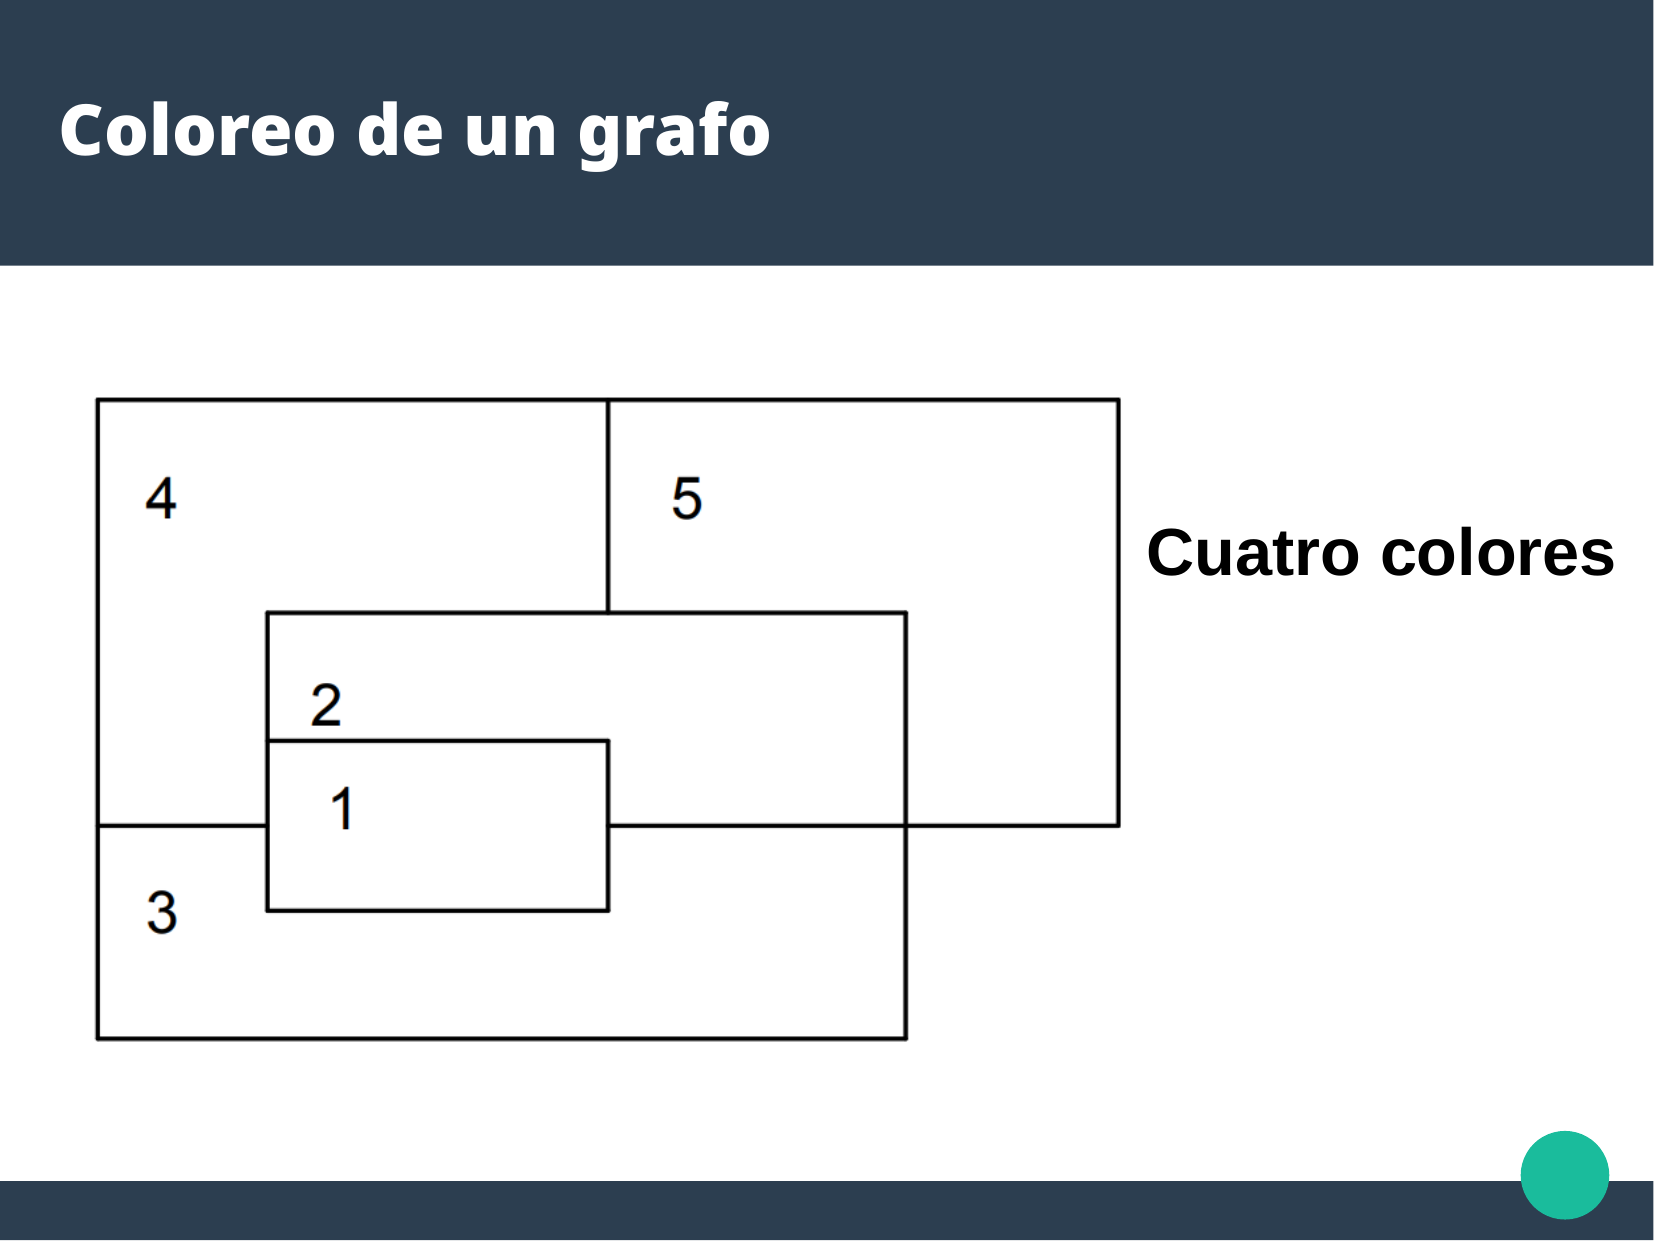

# Coloreo de un grafo
Cuatro colores